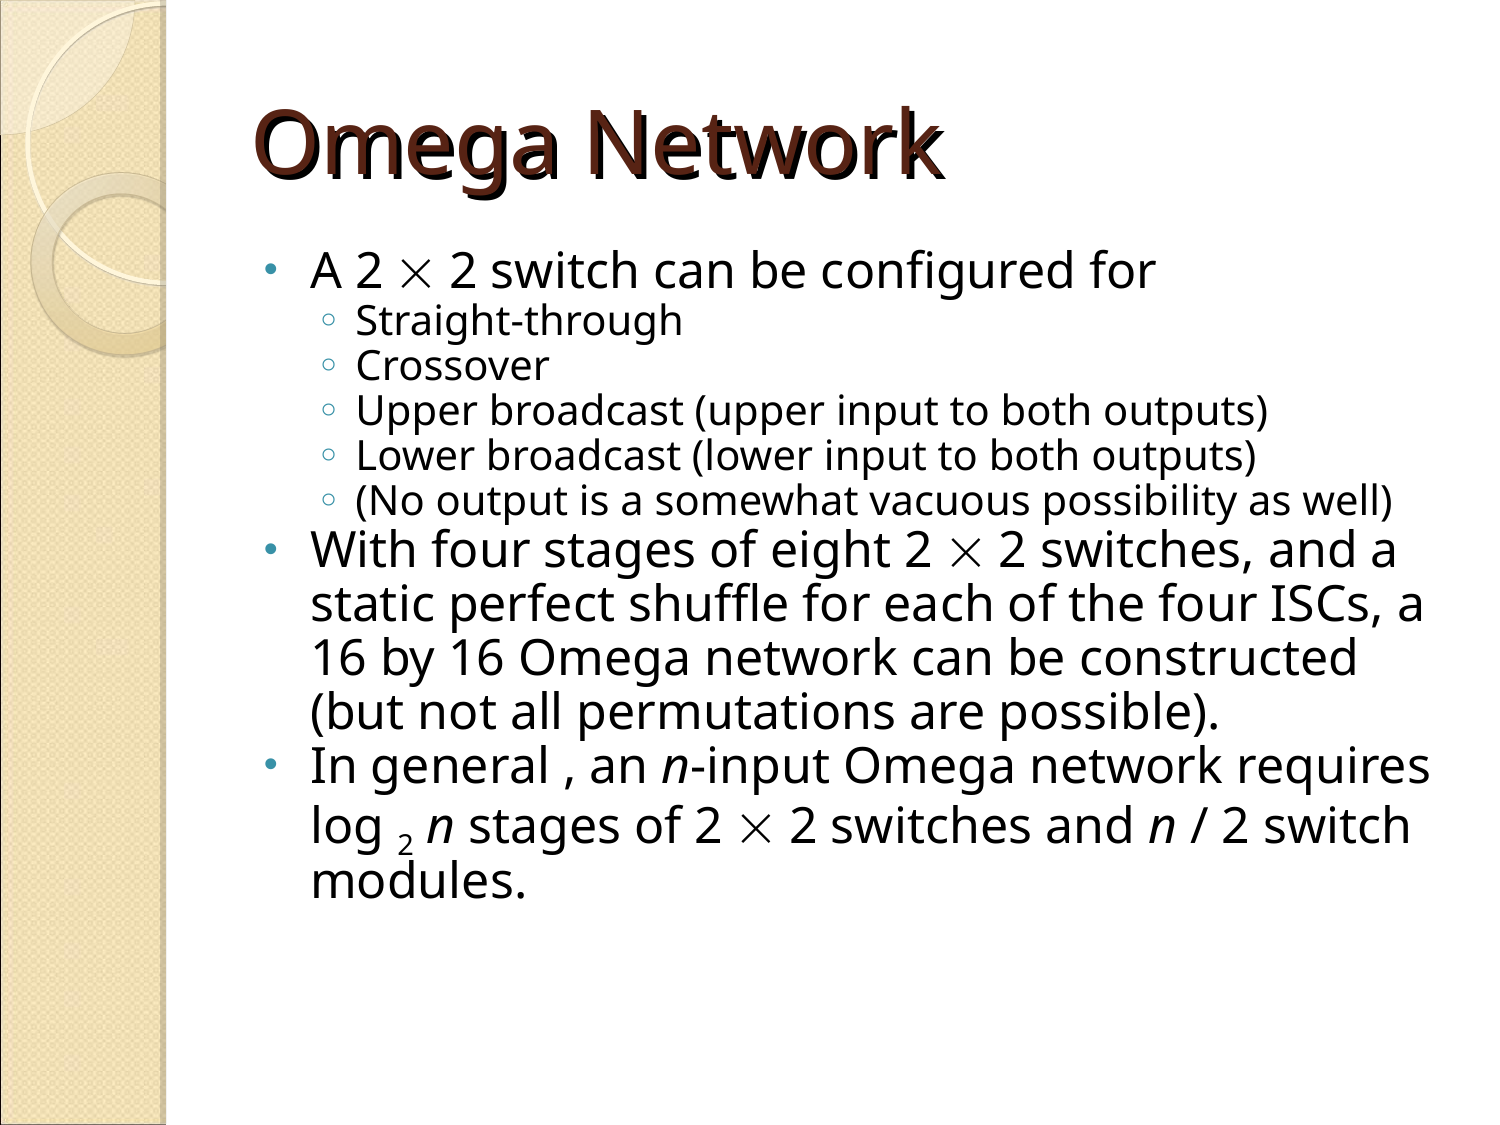

# Omega Network
A 2  2 switch can be configured for
Straight-through
Crossover
Upper broadcast (upper input to both outputs)
Lower broadcast (lower input to both outputs)
(No output is a somewhat vacuous possibility as well)
With four stages of eight 2  2 switches, and a static perfect shuffle for each of the four ISCs, a 16 by 16 Omega network can be constructed (but not all permutations are possible).
In general , an n-input Omega network requires log 2 n stages of 2  2 switches and n / 2 switch modules.